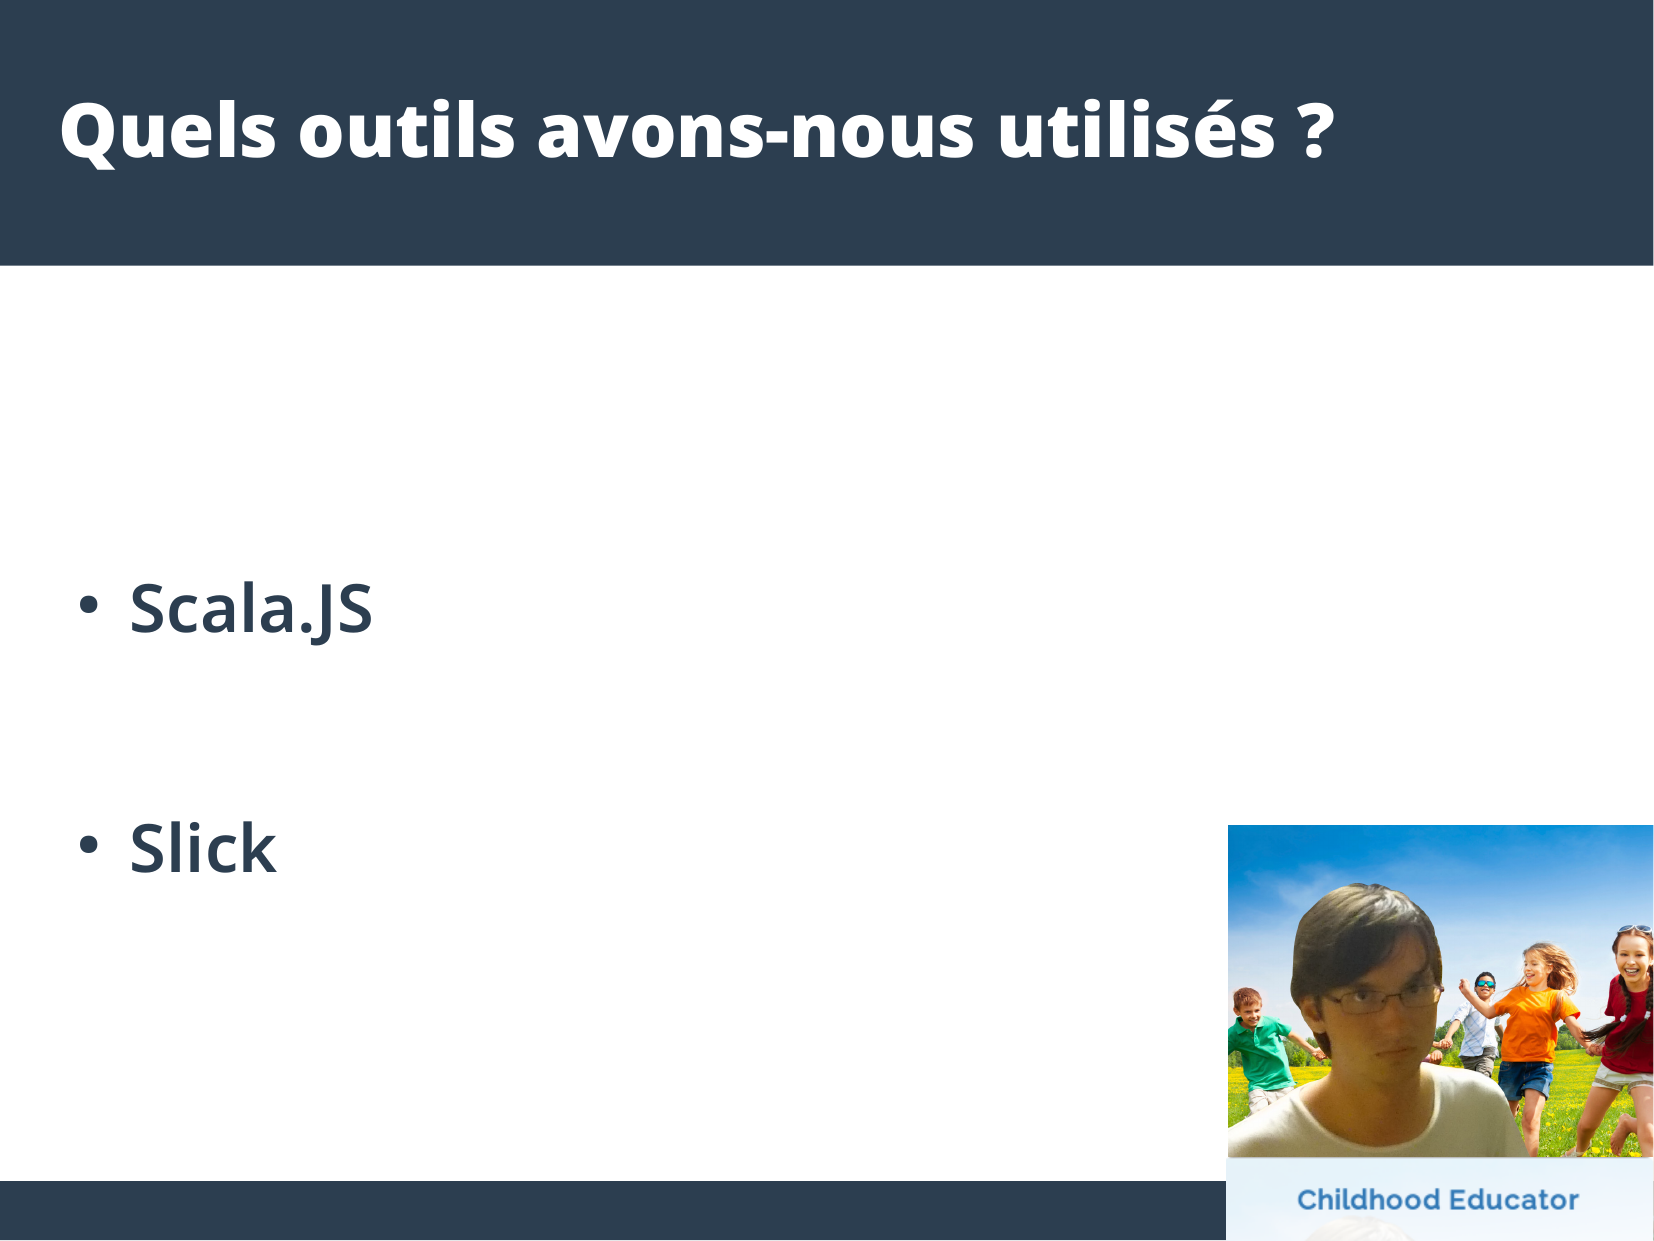

# Quels outils avons-nous utilisés ?
Scala.JS
Slick